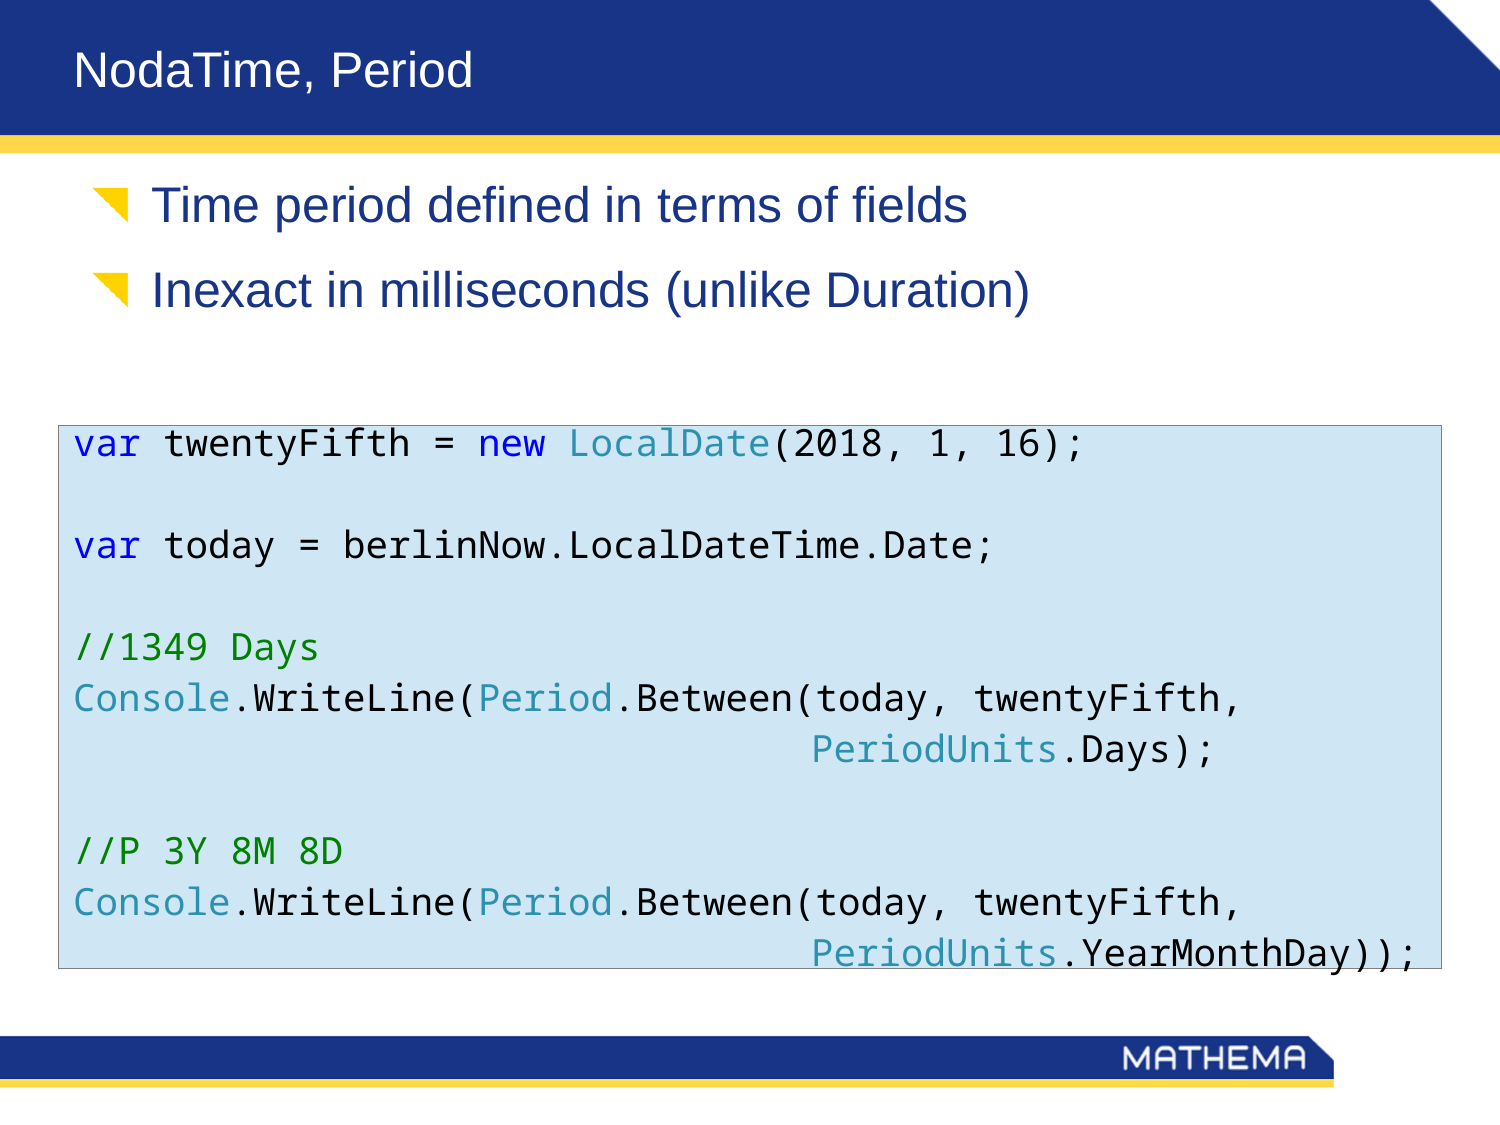

# NodaTime, Period
Time period defined in terms of fields
Inexact in milliseconds (unlike Duration)
var twentyFifth = new LocalDate(2018, 1, 16);
var today = berlinNow.LocalDateTime.Date;
//1349 Days
Console.WriteLine(Period.Between(today, twentyFifth,
										PeriodUnits.Days);
//P 3Y 8M 8D
Console.WriteLine(Period.Between(today, twentyFifth,
										PeriodUnits.YearMonthDay));